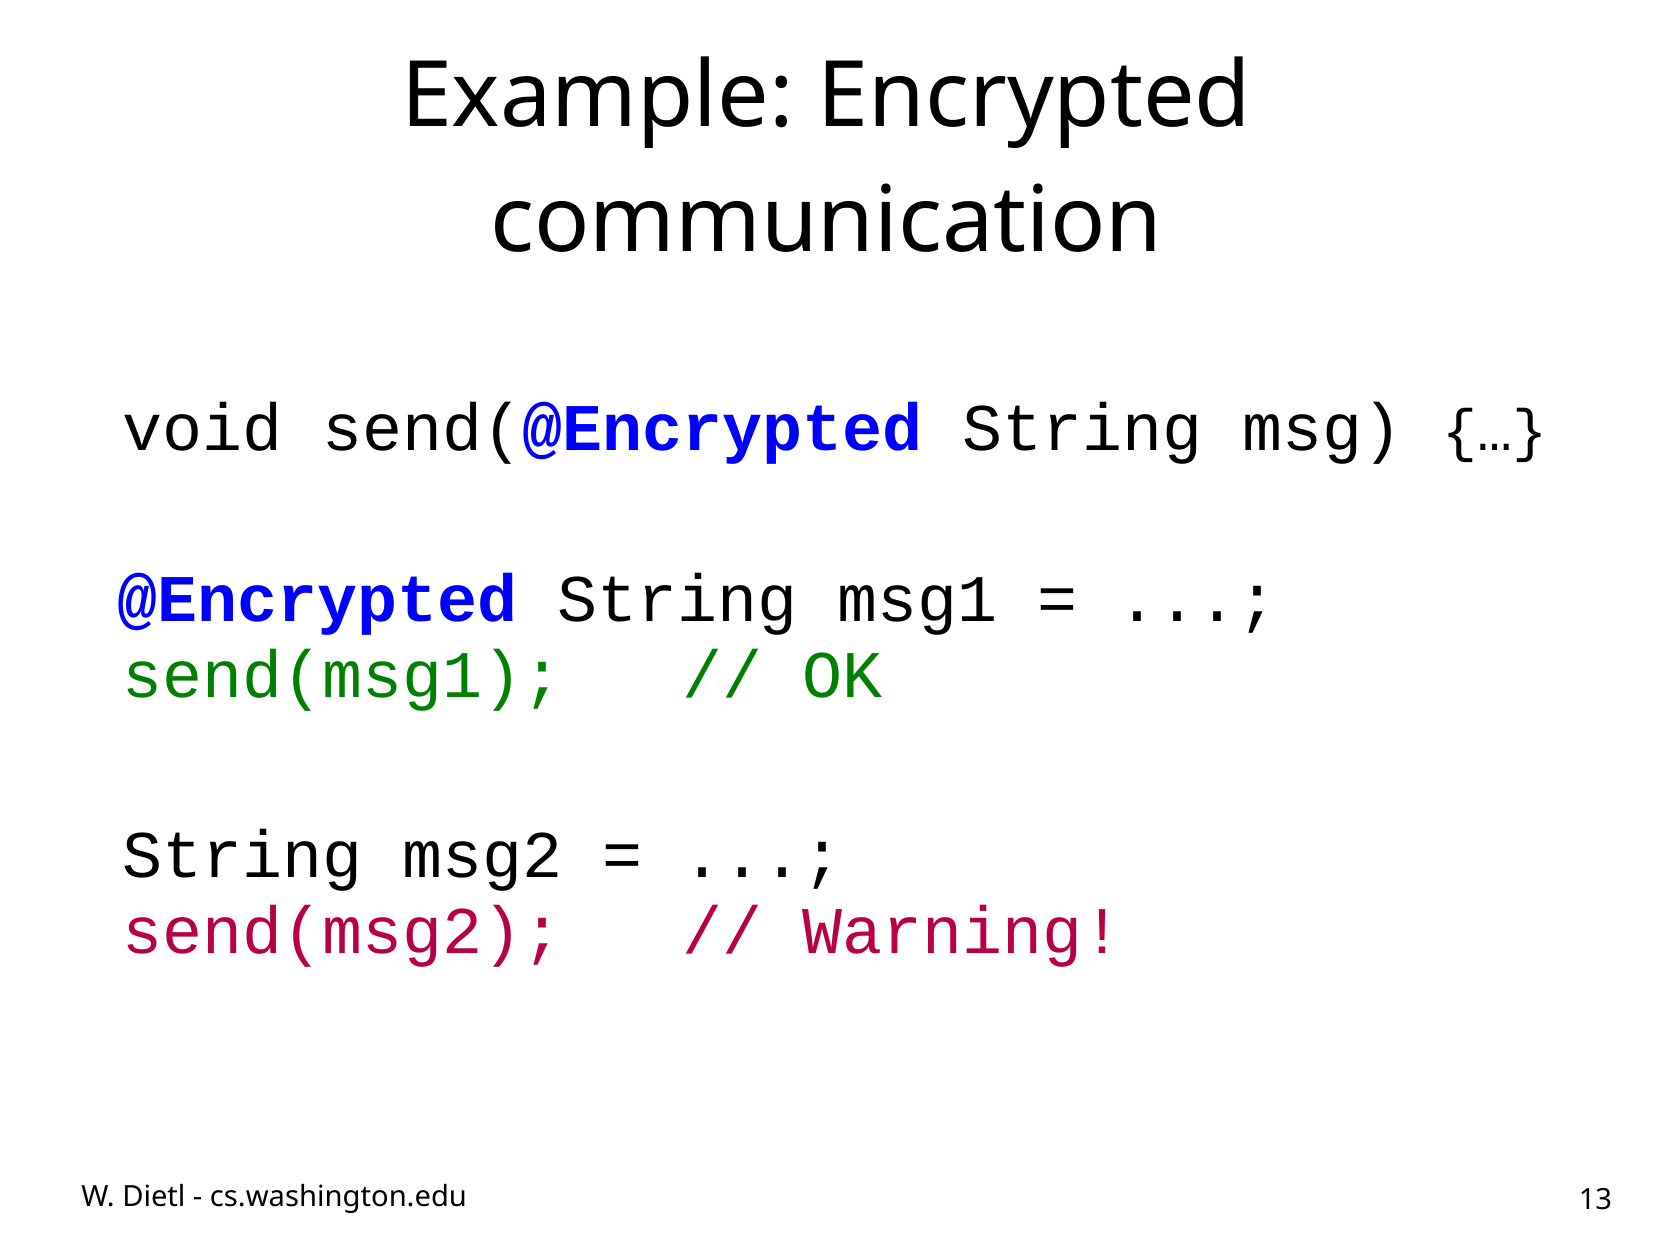

# Example: Encrypted communication
 void send(@Encrypted String msg) {…}
 @Encrypted String msg1 = ...;
 send(msg1); // OK
 String msg2 = ...;
 send(msg2); // Warning!
W. Dietl - cs.washington.edu
13